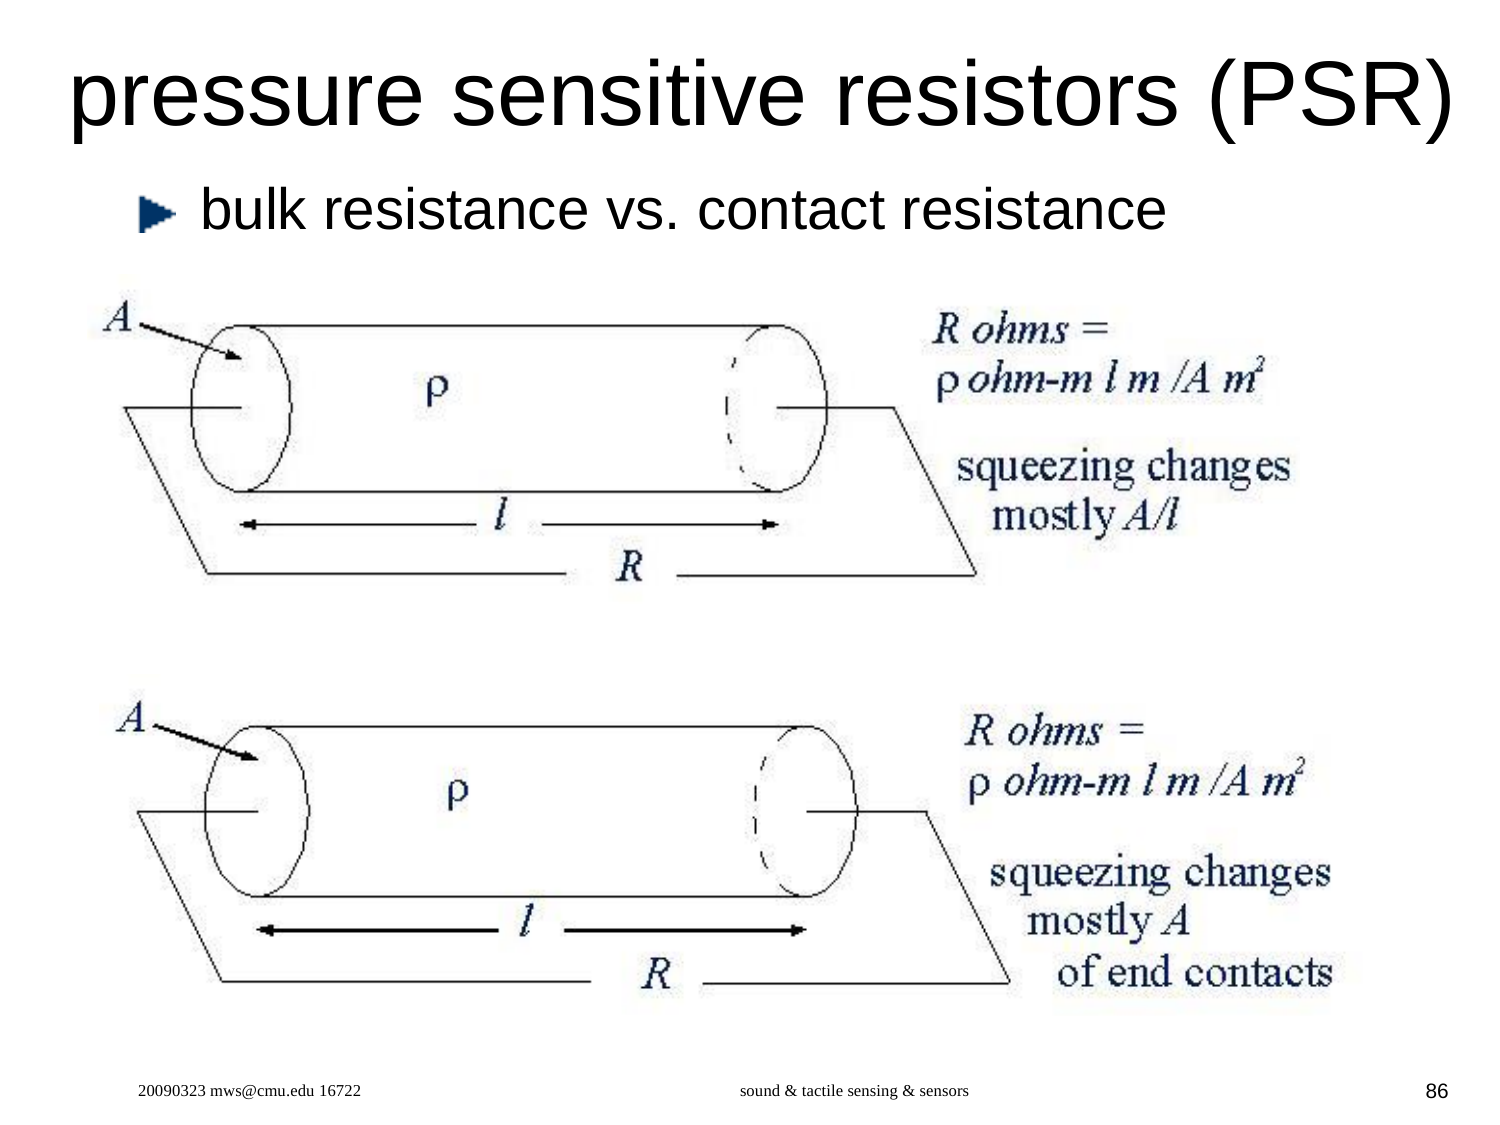

# pressure sensitive resistors (PSR)
 bulk resistance vs. contact resistance
86
20090323 mws@cmu.edu 16722
sound & tactile sensing & sensors